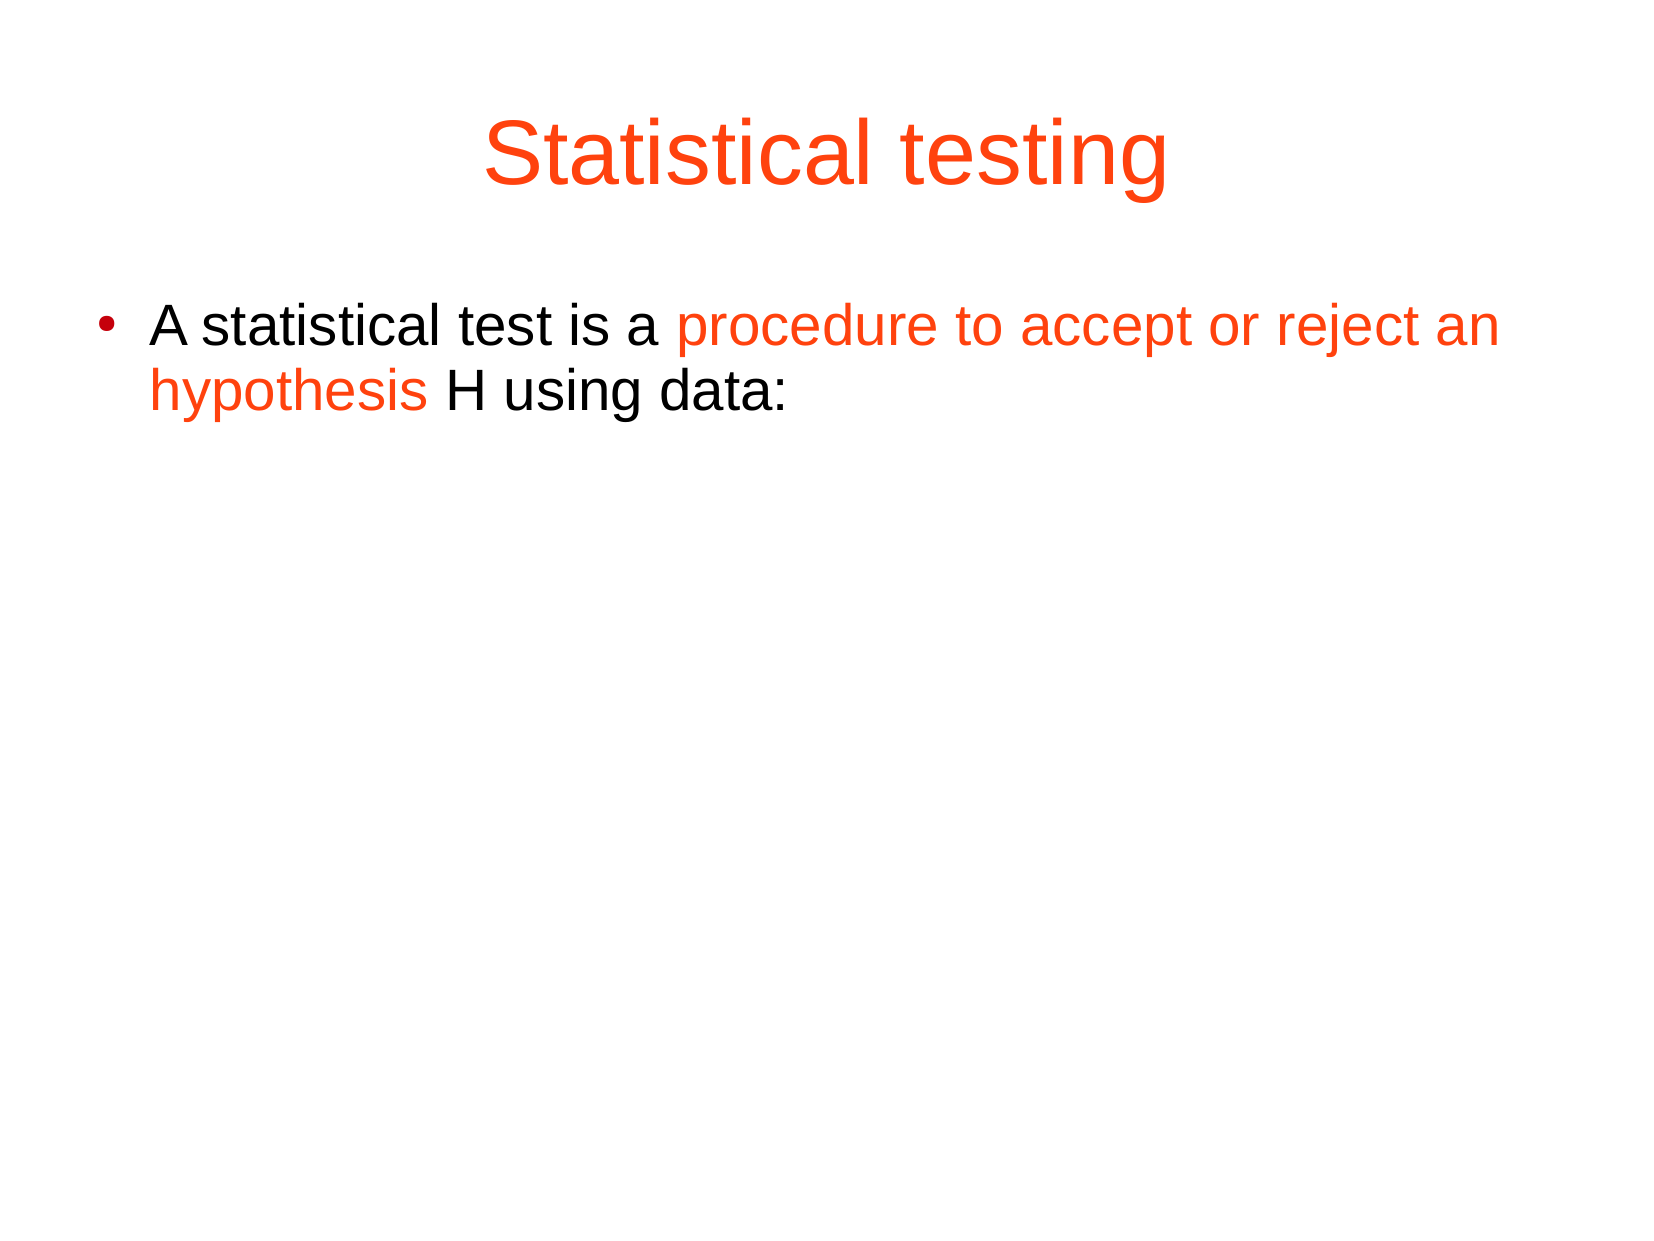

# Statistical testing
A statistical test is a procedure to accept or reject an hypothesis H using data: